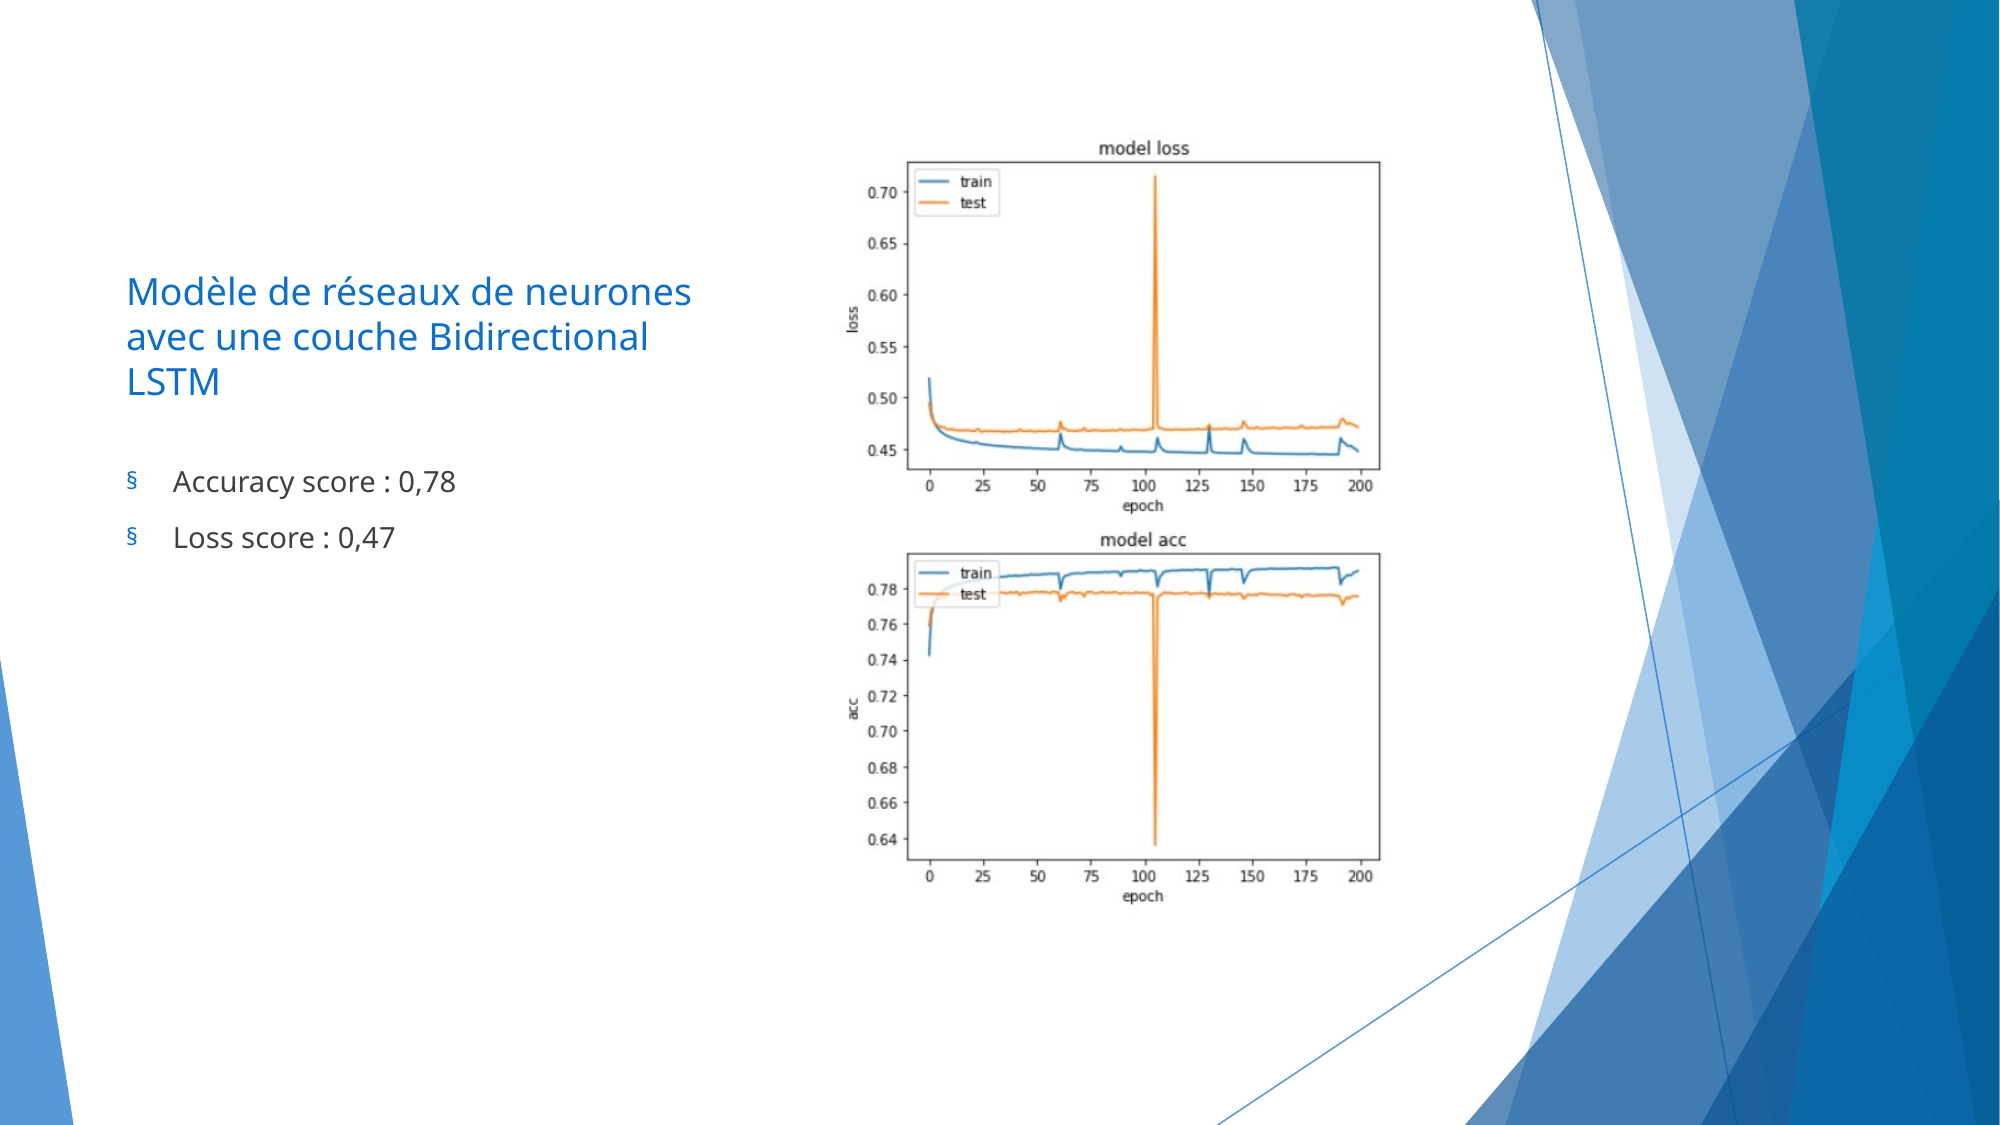

# Modèle de réseaux de neurones avec une couche Bidirectional LSTM
Accuracy score : 0,78
Loss score : 0,47